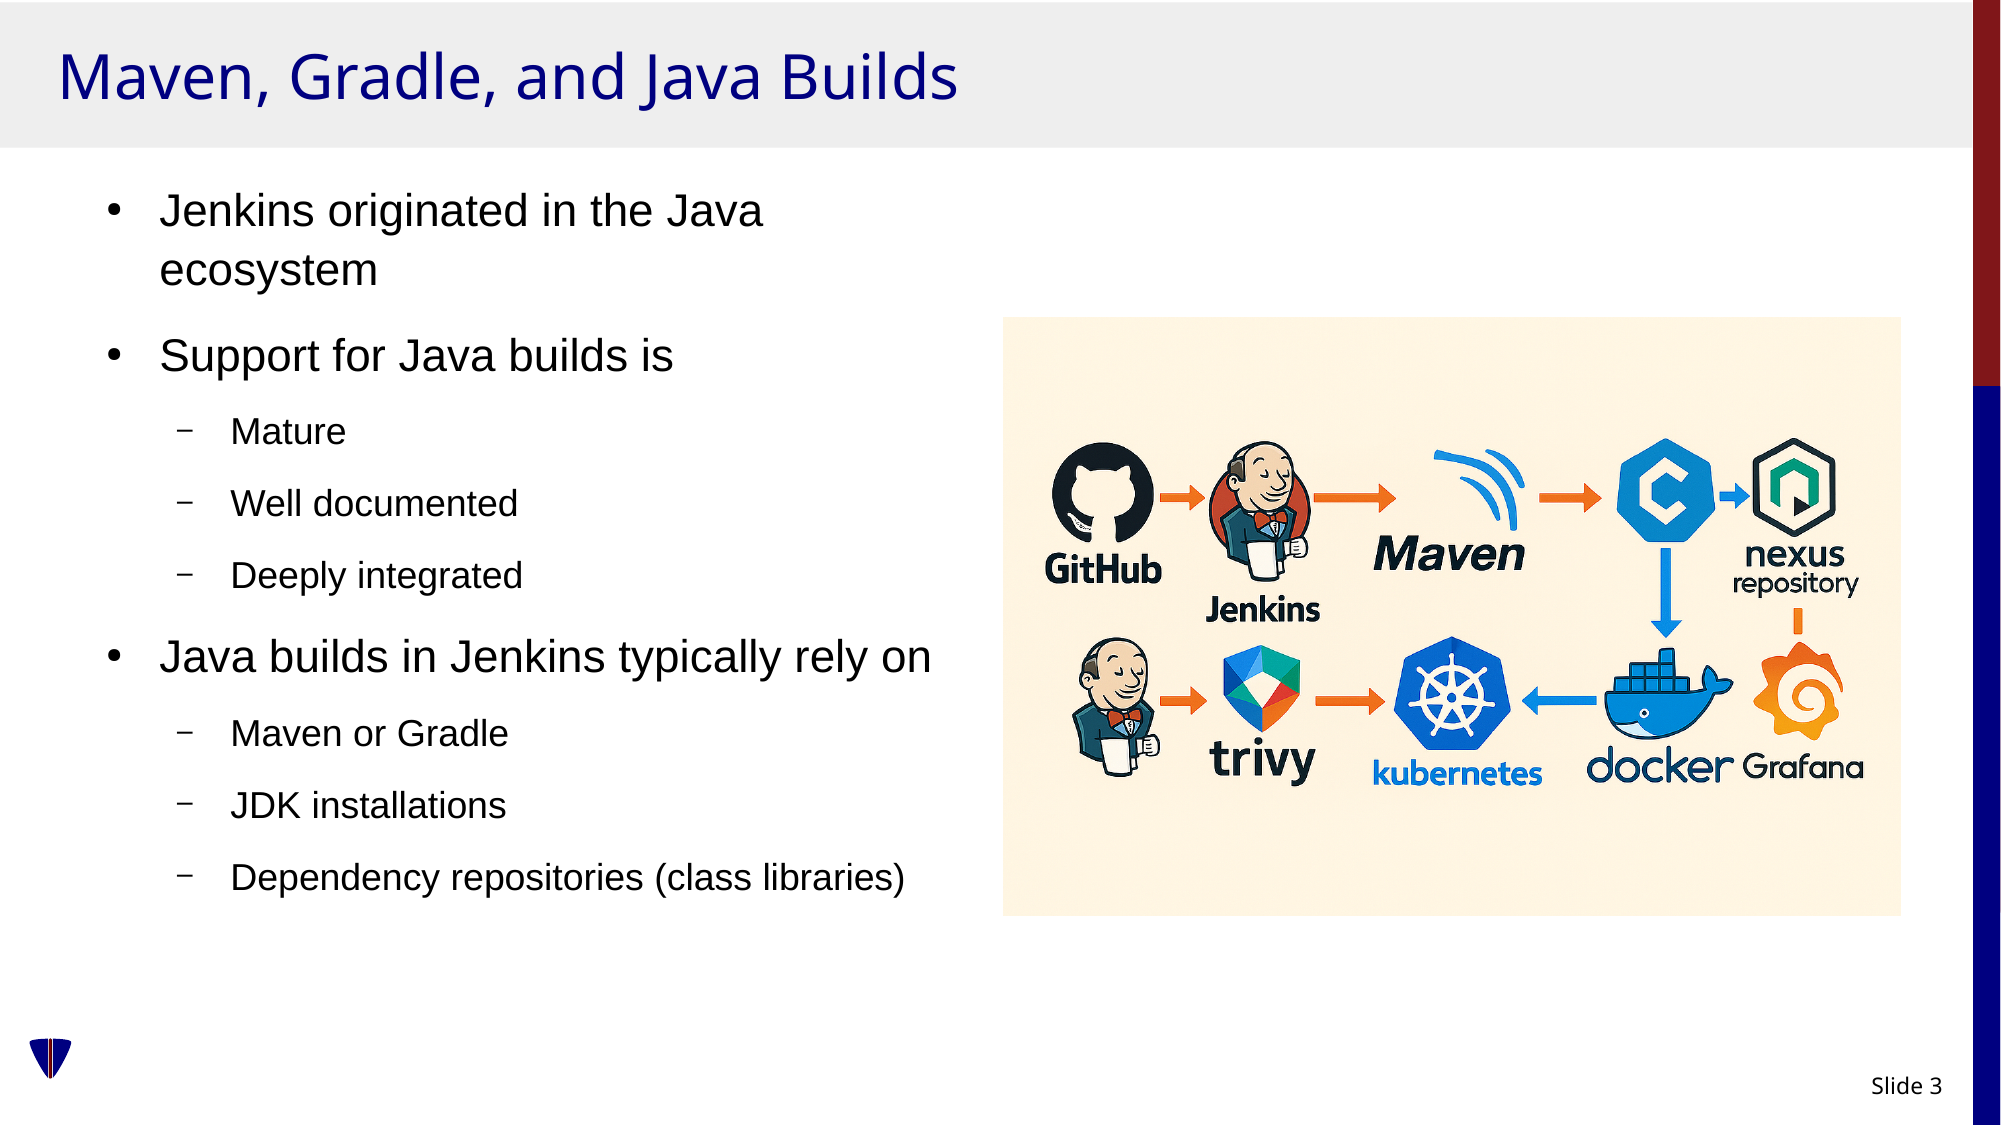

# Maven, Gradle, and Java Builds
Jenkins originated in the Java ecosystem
Support for Java builds is
Mature
Well documented
Deeply integrated
Java builds in Jenkins typically rely on
Maven or Gradle
JDK installations
Dependency repositories (class libraries)